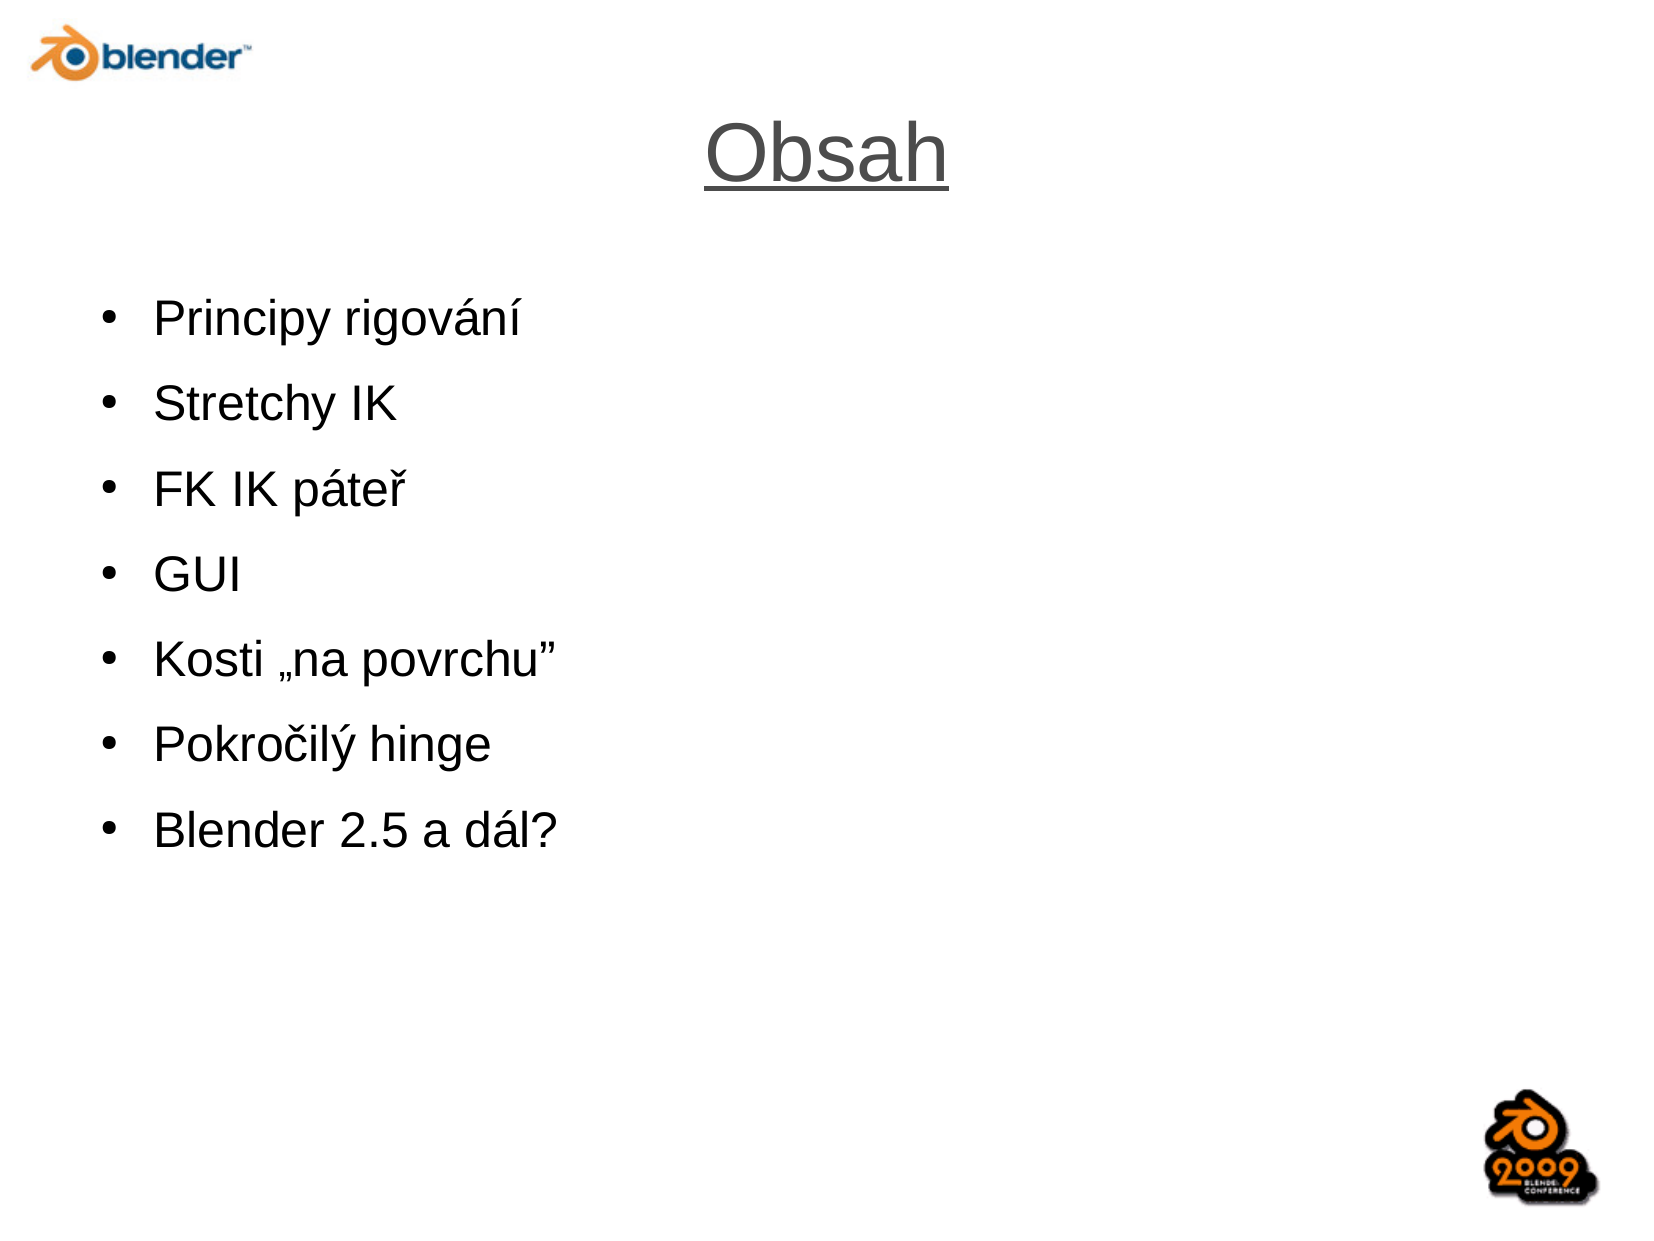

# Obsah
Principy rigování
Stretchy IK
FK IK páteř
GUI
Kosti „na povrchu”
Pokročilý hinge
Blender 2.5 a dál?